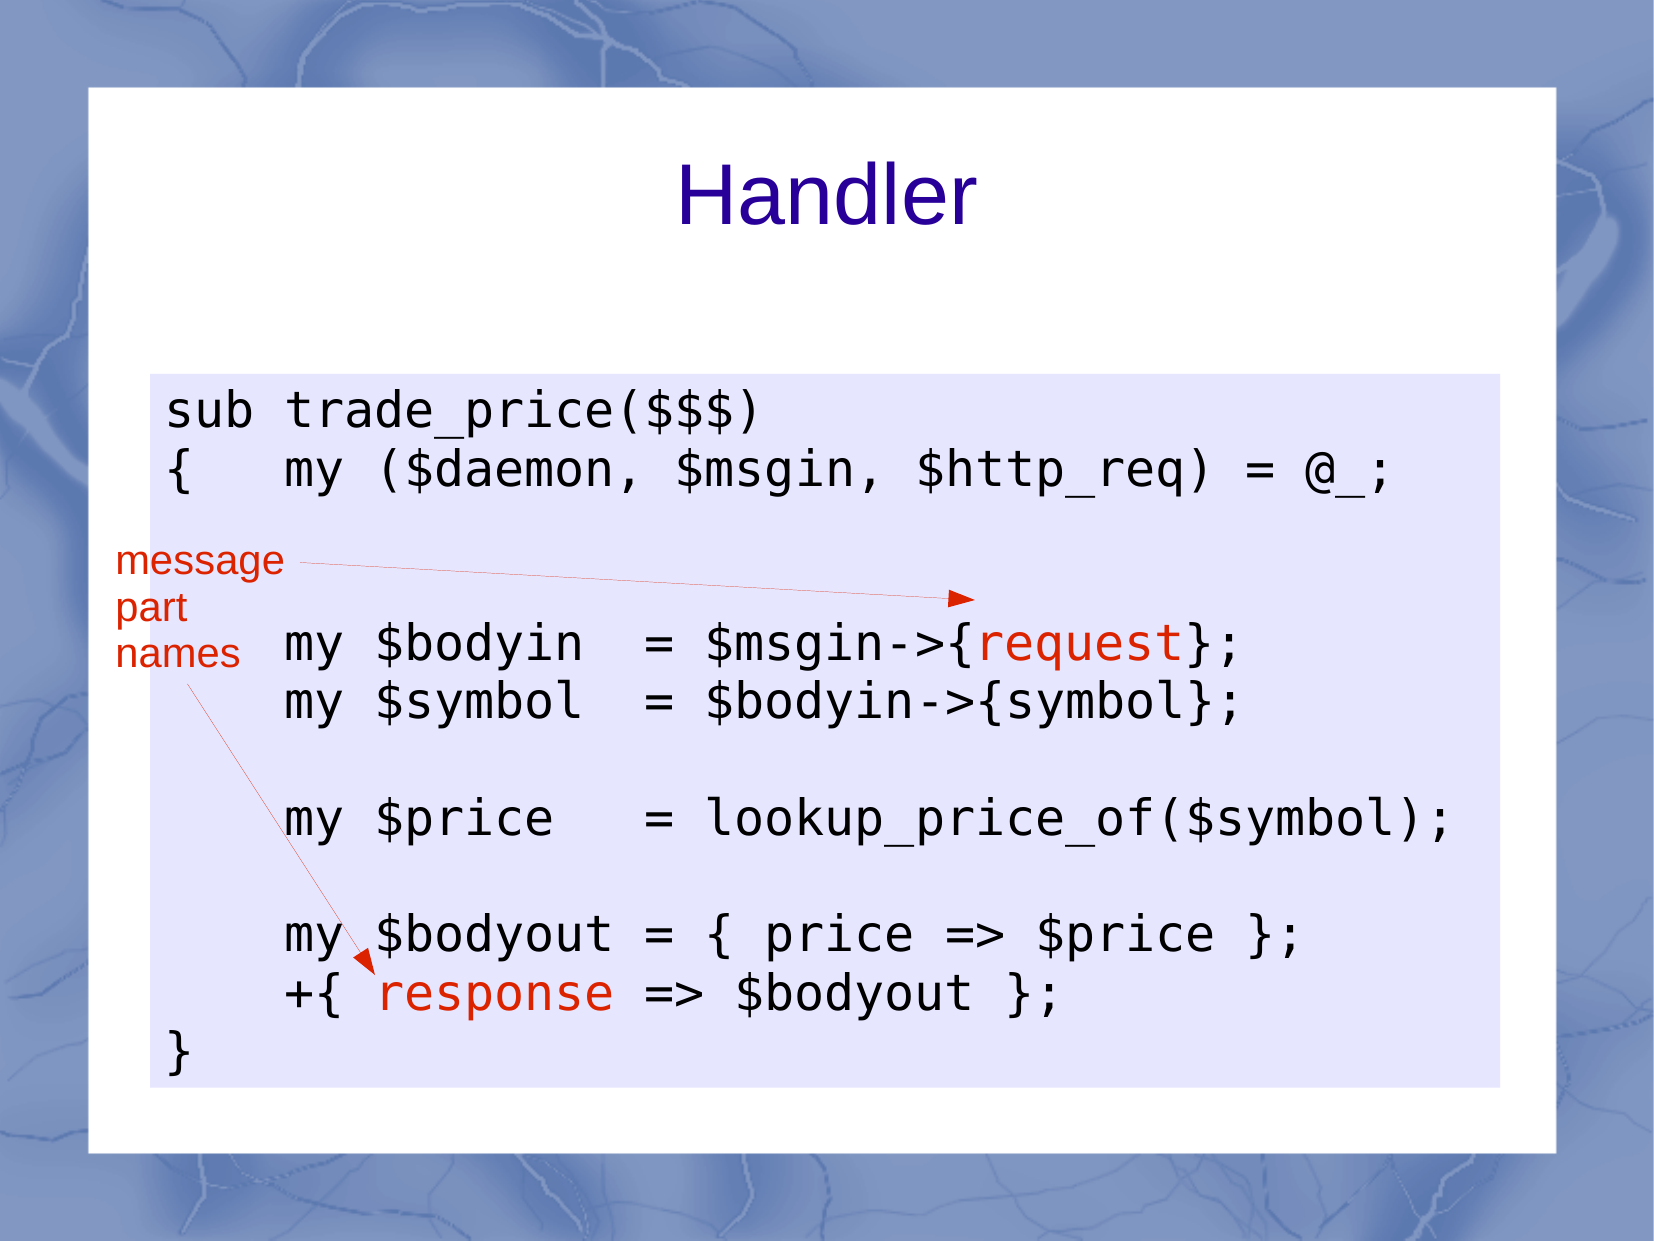

# Handler
sub trade_price($$$)
{ my ($daemon, $msgin, $http_req) = @_;
 my $bodyin = $msgin->{request};
 my $symbol = $bodyin->{symbol};
 my $price = lookup_price_of($symbol);
 my $bodyout = { price => $price };
 +{ response => $bodyout };
}
message
part
names